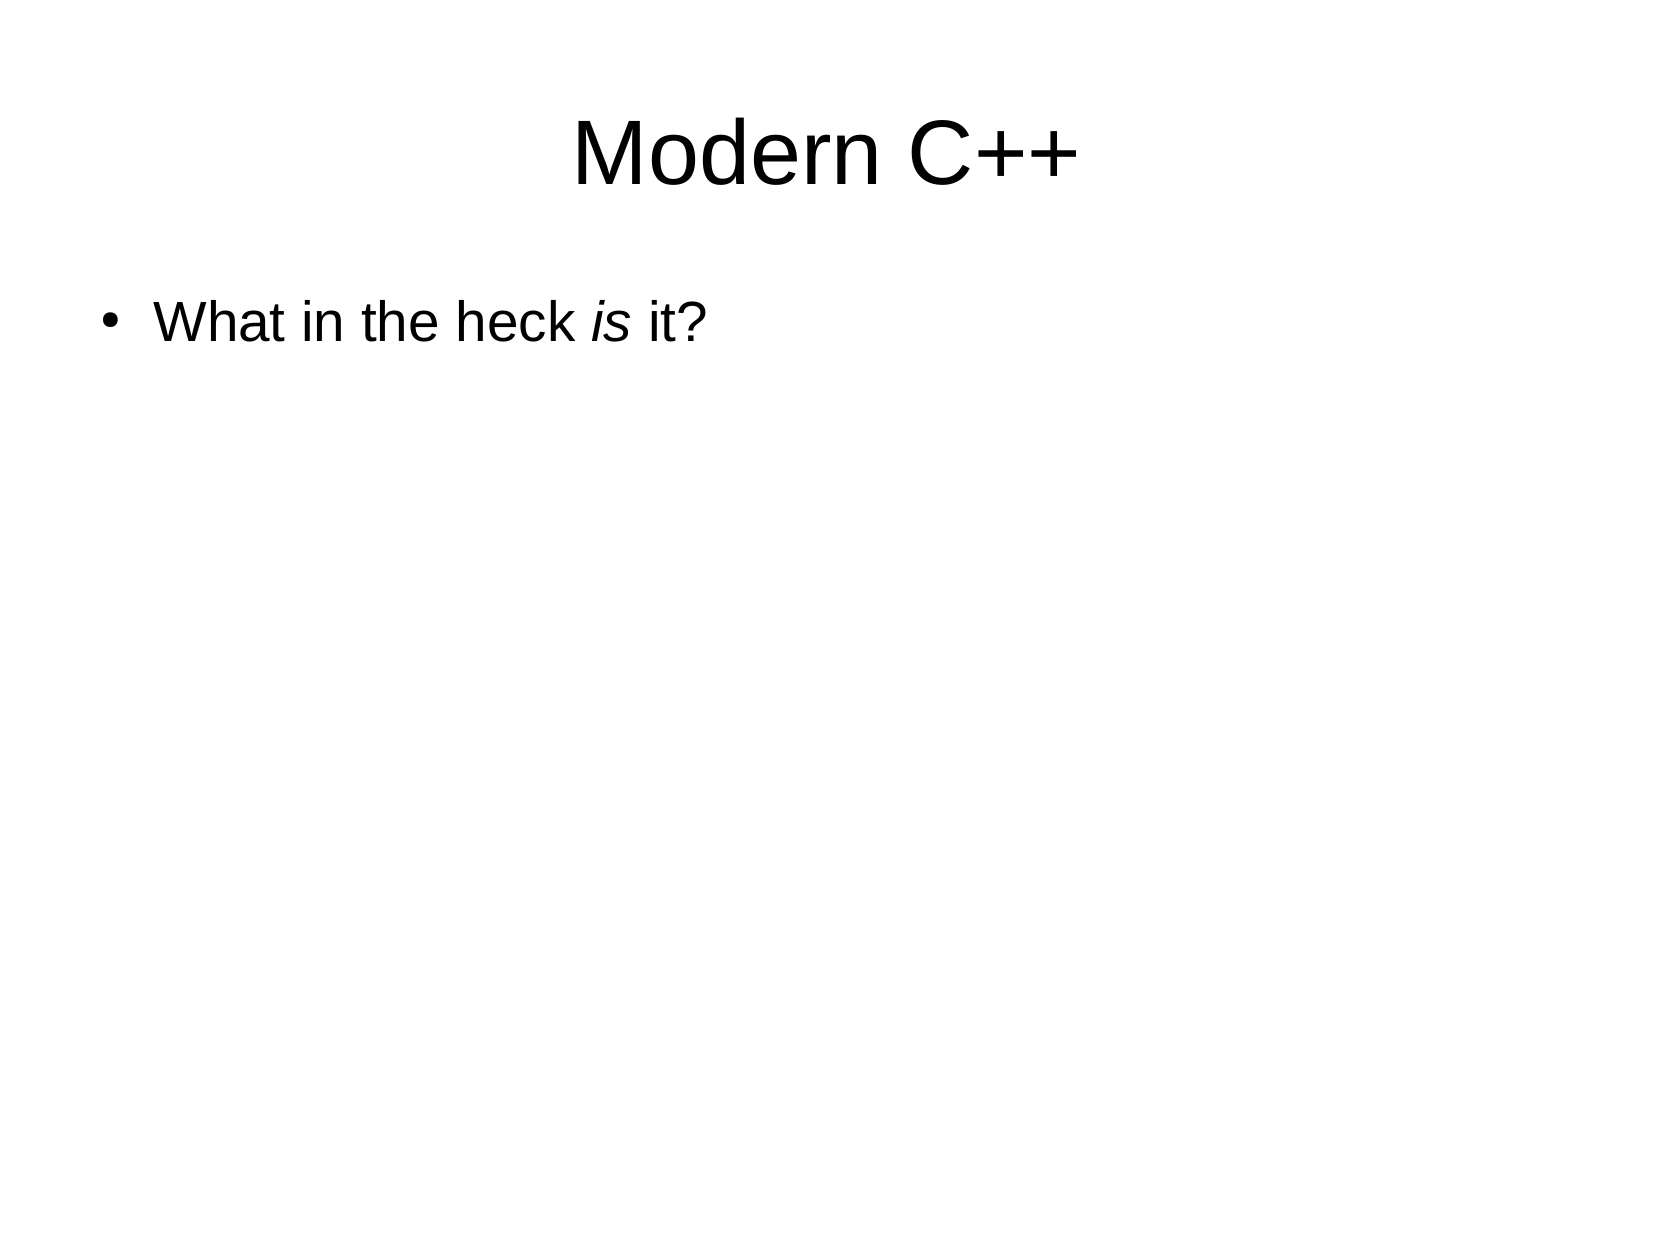

# Modern C++
What in the heck is it?